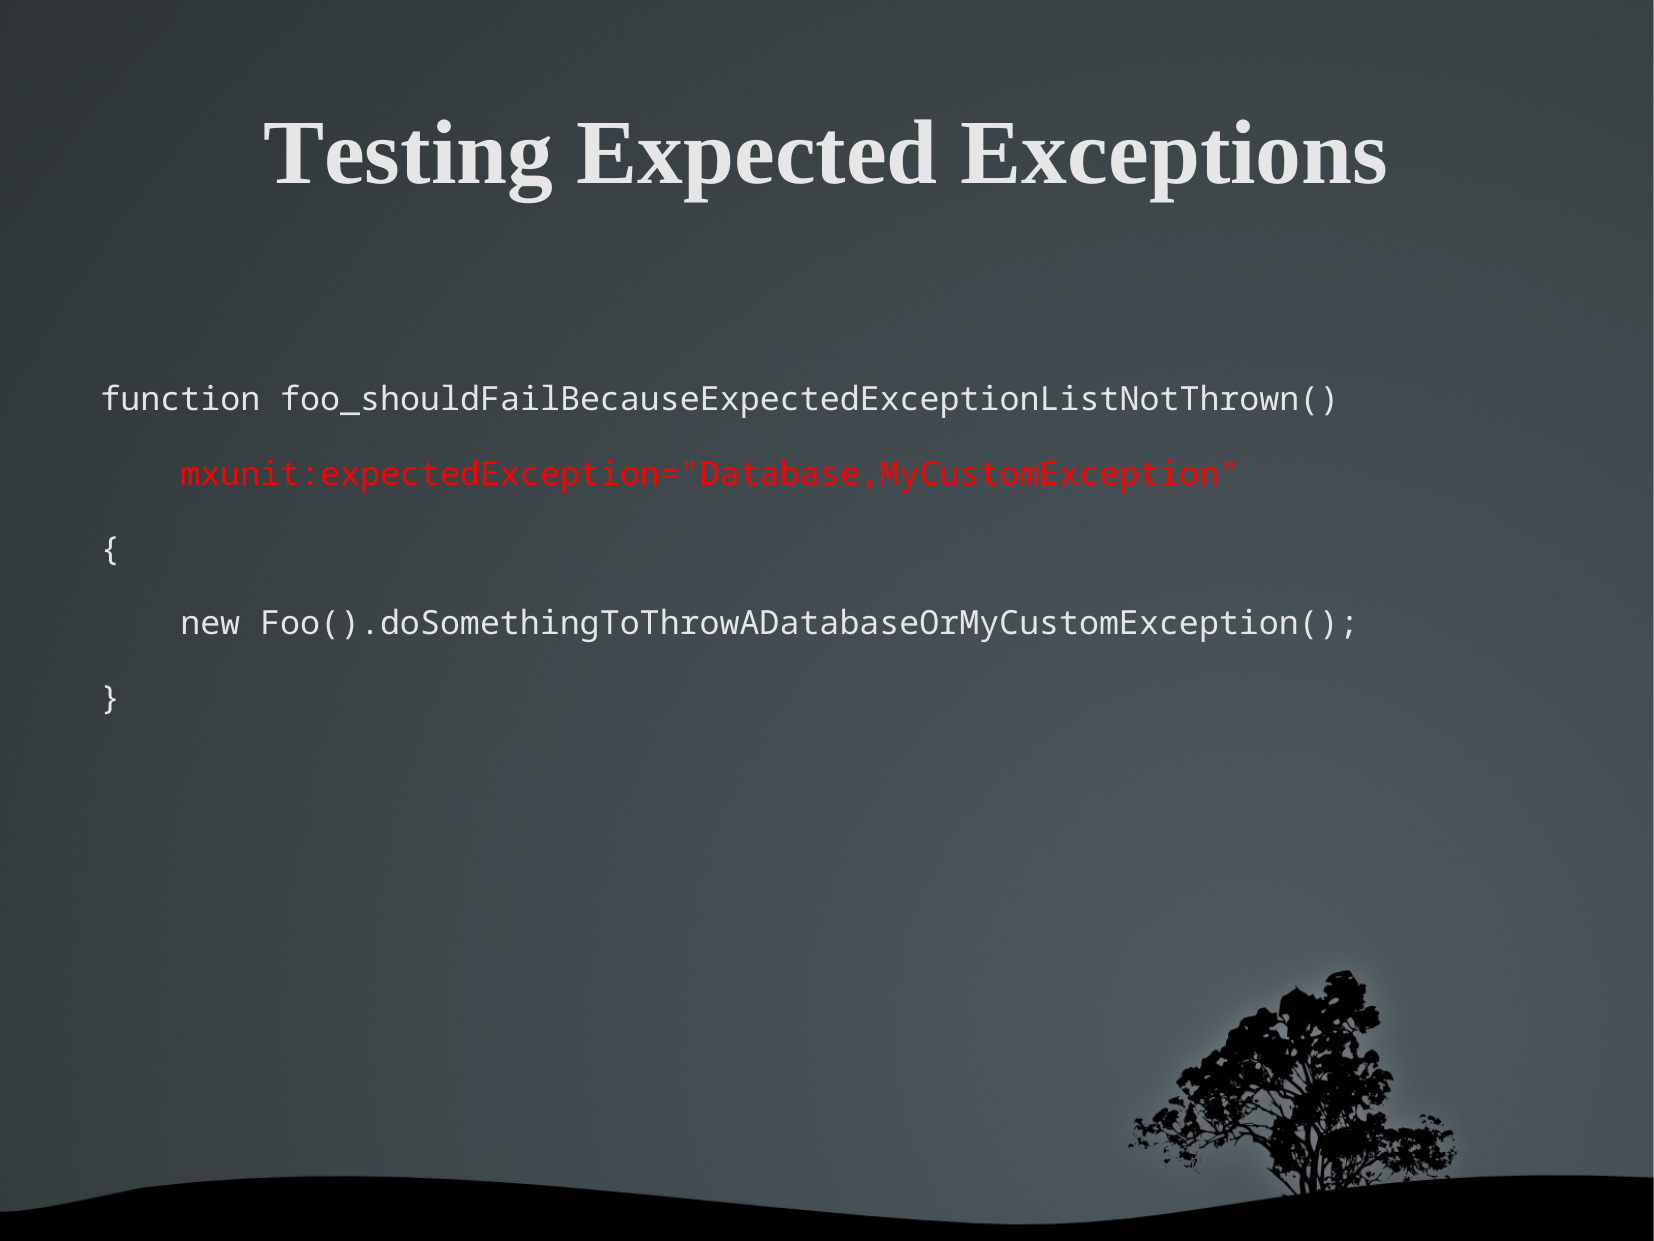

# Testing Expected Exceptions
function foo_shouldFailBecauseExpectedExceptionListNotThrown()
 mxunit:expectedException="Database,MyCustomException"
{
 new Foo().doSomethingToThrowADatabaseOrMyCustomException();
}